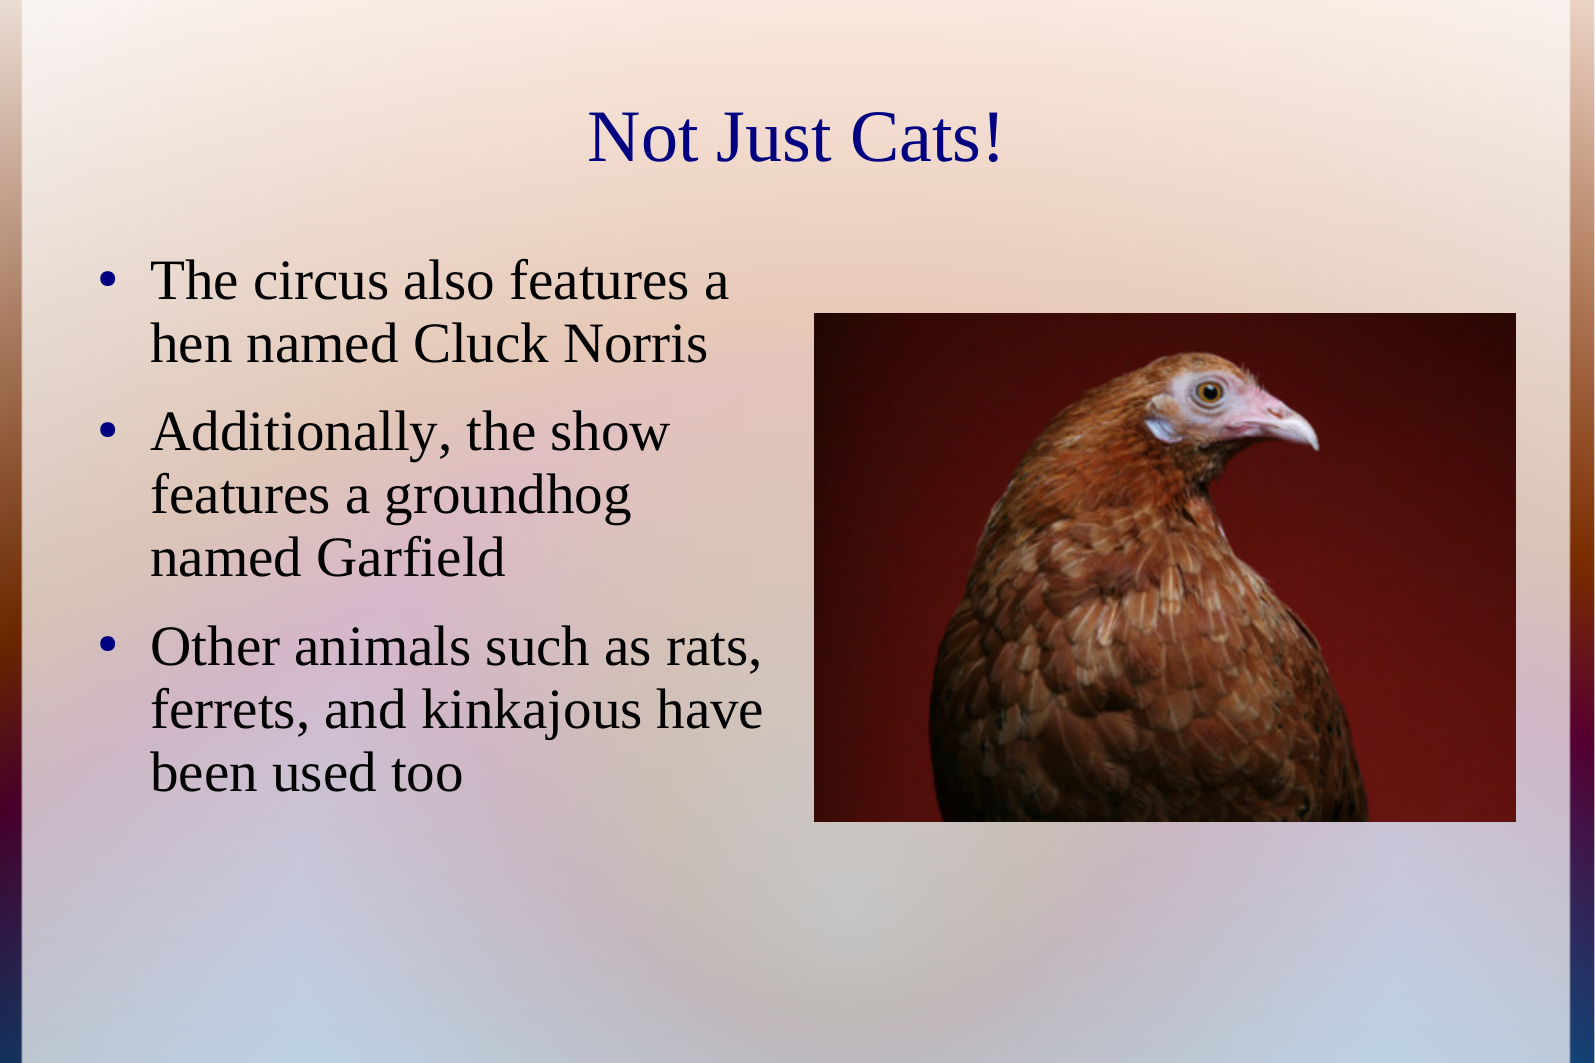

# Not Just Cats!
The circus also features a hen named Cluck Norris
Additionally, the show features a groundhog named Garfield
Other animals such as rats, ferrets, and kinkajous have been used too